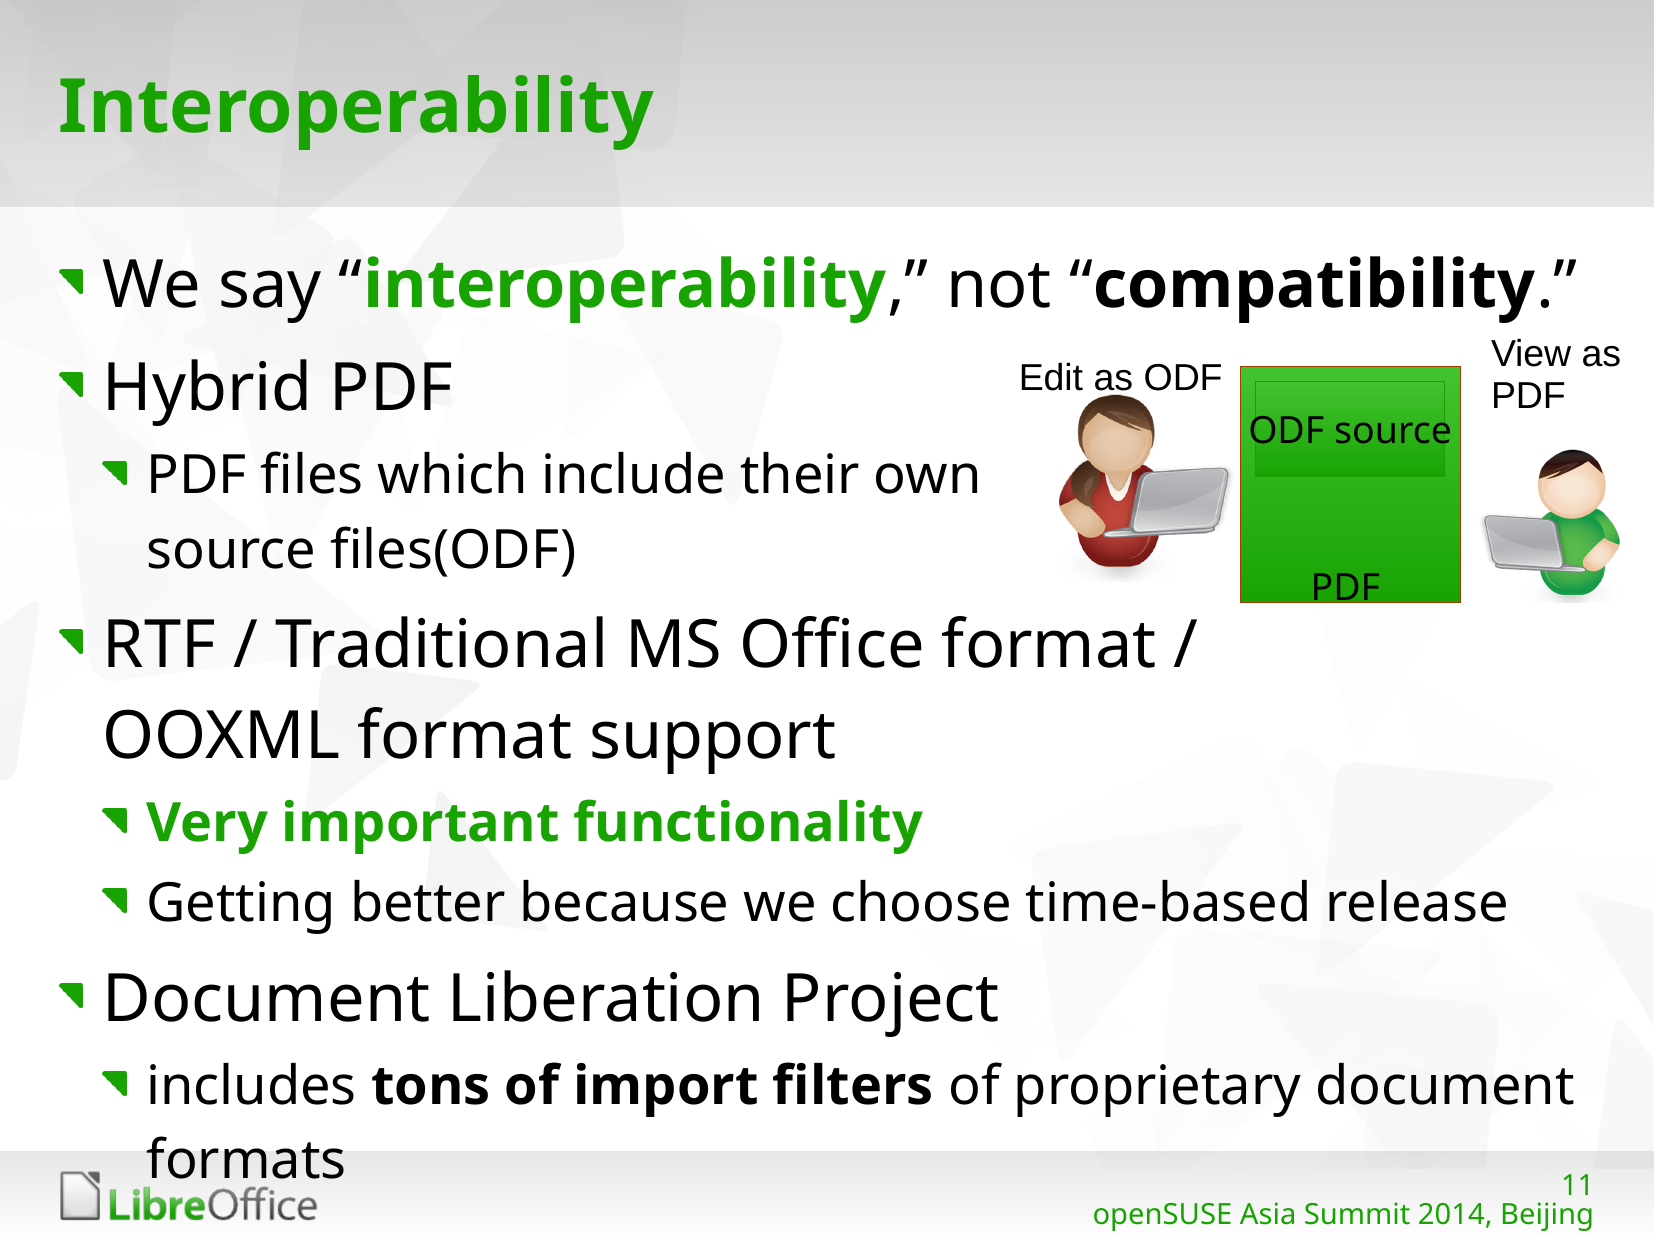

# Interoperability
We say “interoperability,” not “compatibility.”
Hybrid PDF
PDF files which include their own
source files(ODF)
RTF / Traditional MS Office format /
OOXML format support
Very important functionality
Getting better because we choose time-based release
Document Liberation Project
includes tons of import filters of proprietary document formats
View as PDF
Edit as ODF
PDF
ODF source
11
openSUSE Asia Summit 2014, Beijing